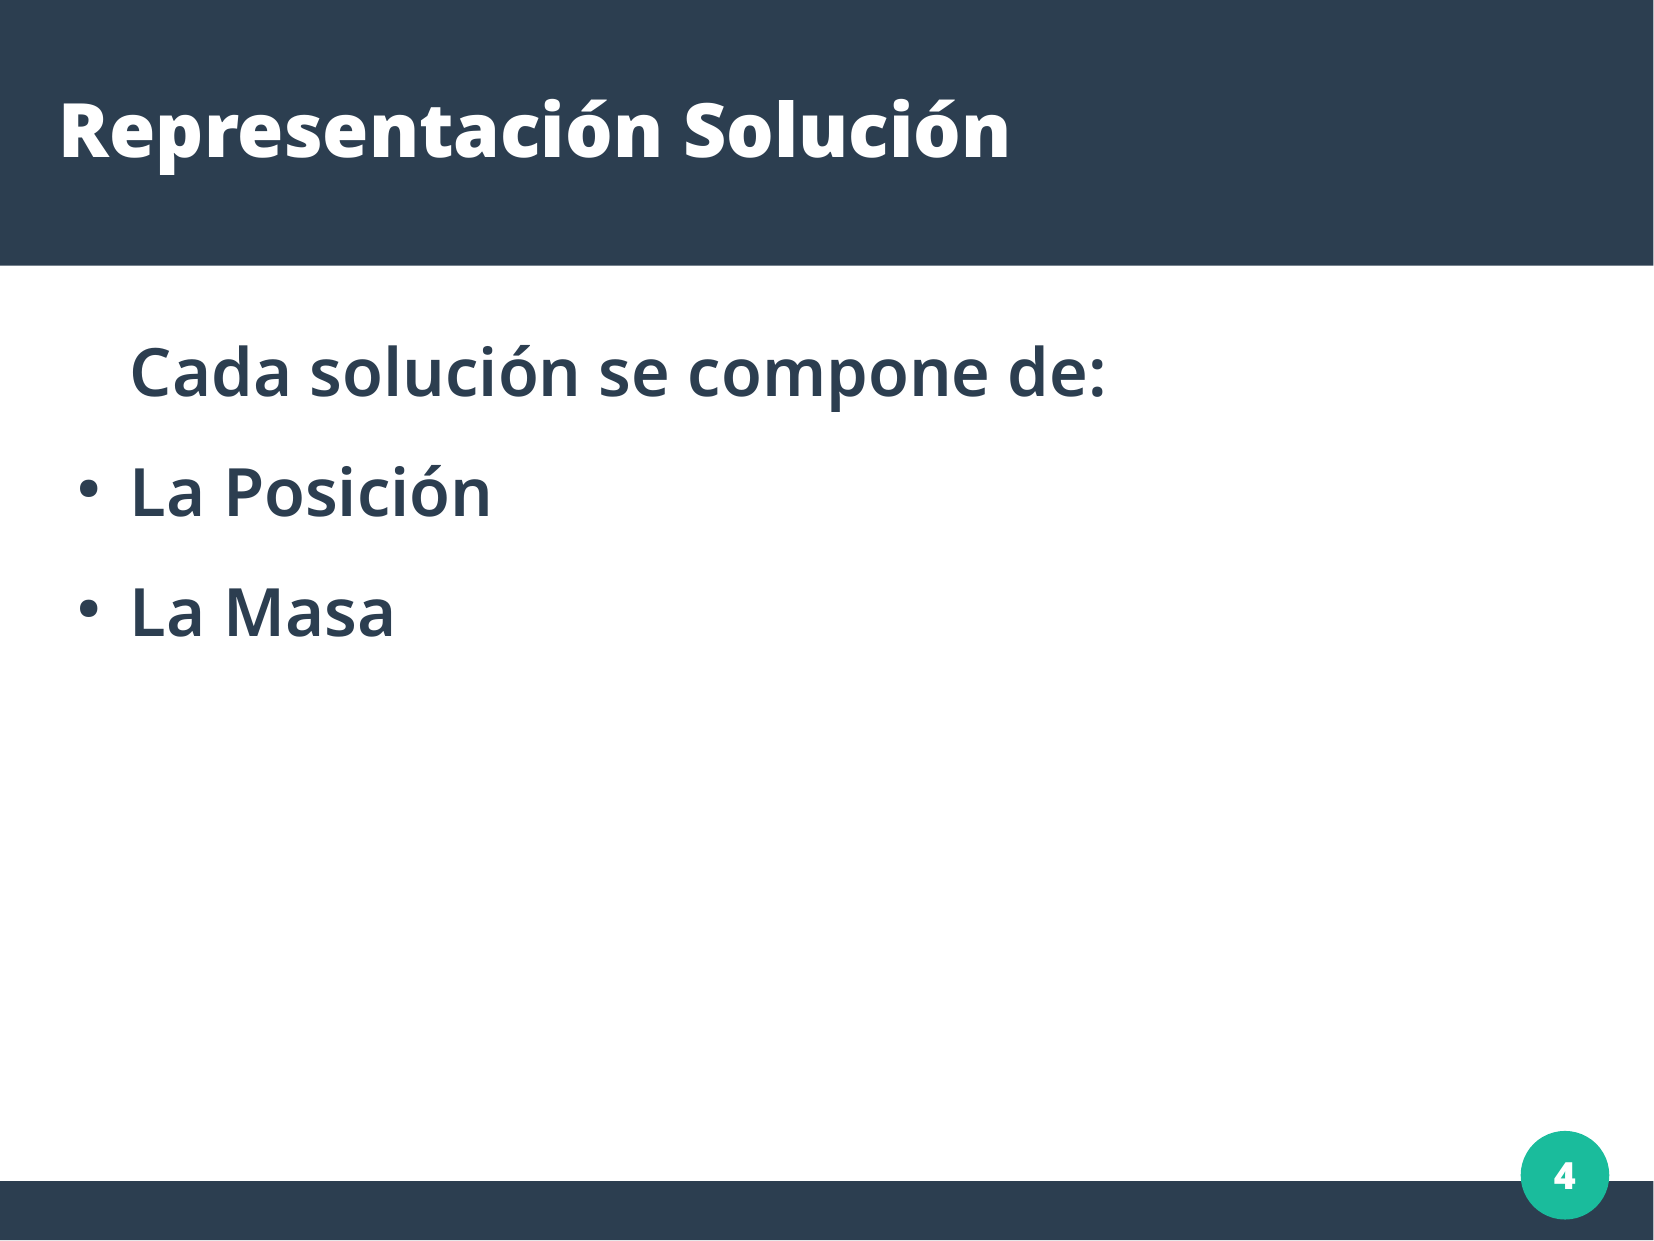

# Representación Solución
Cada solución se compone de:
La Posición
La Masa
4